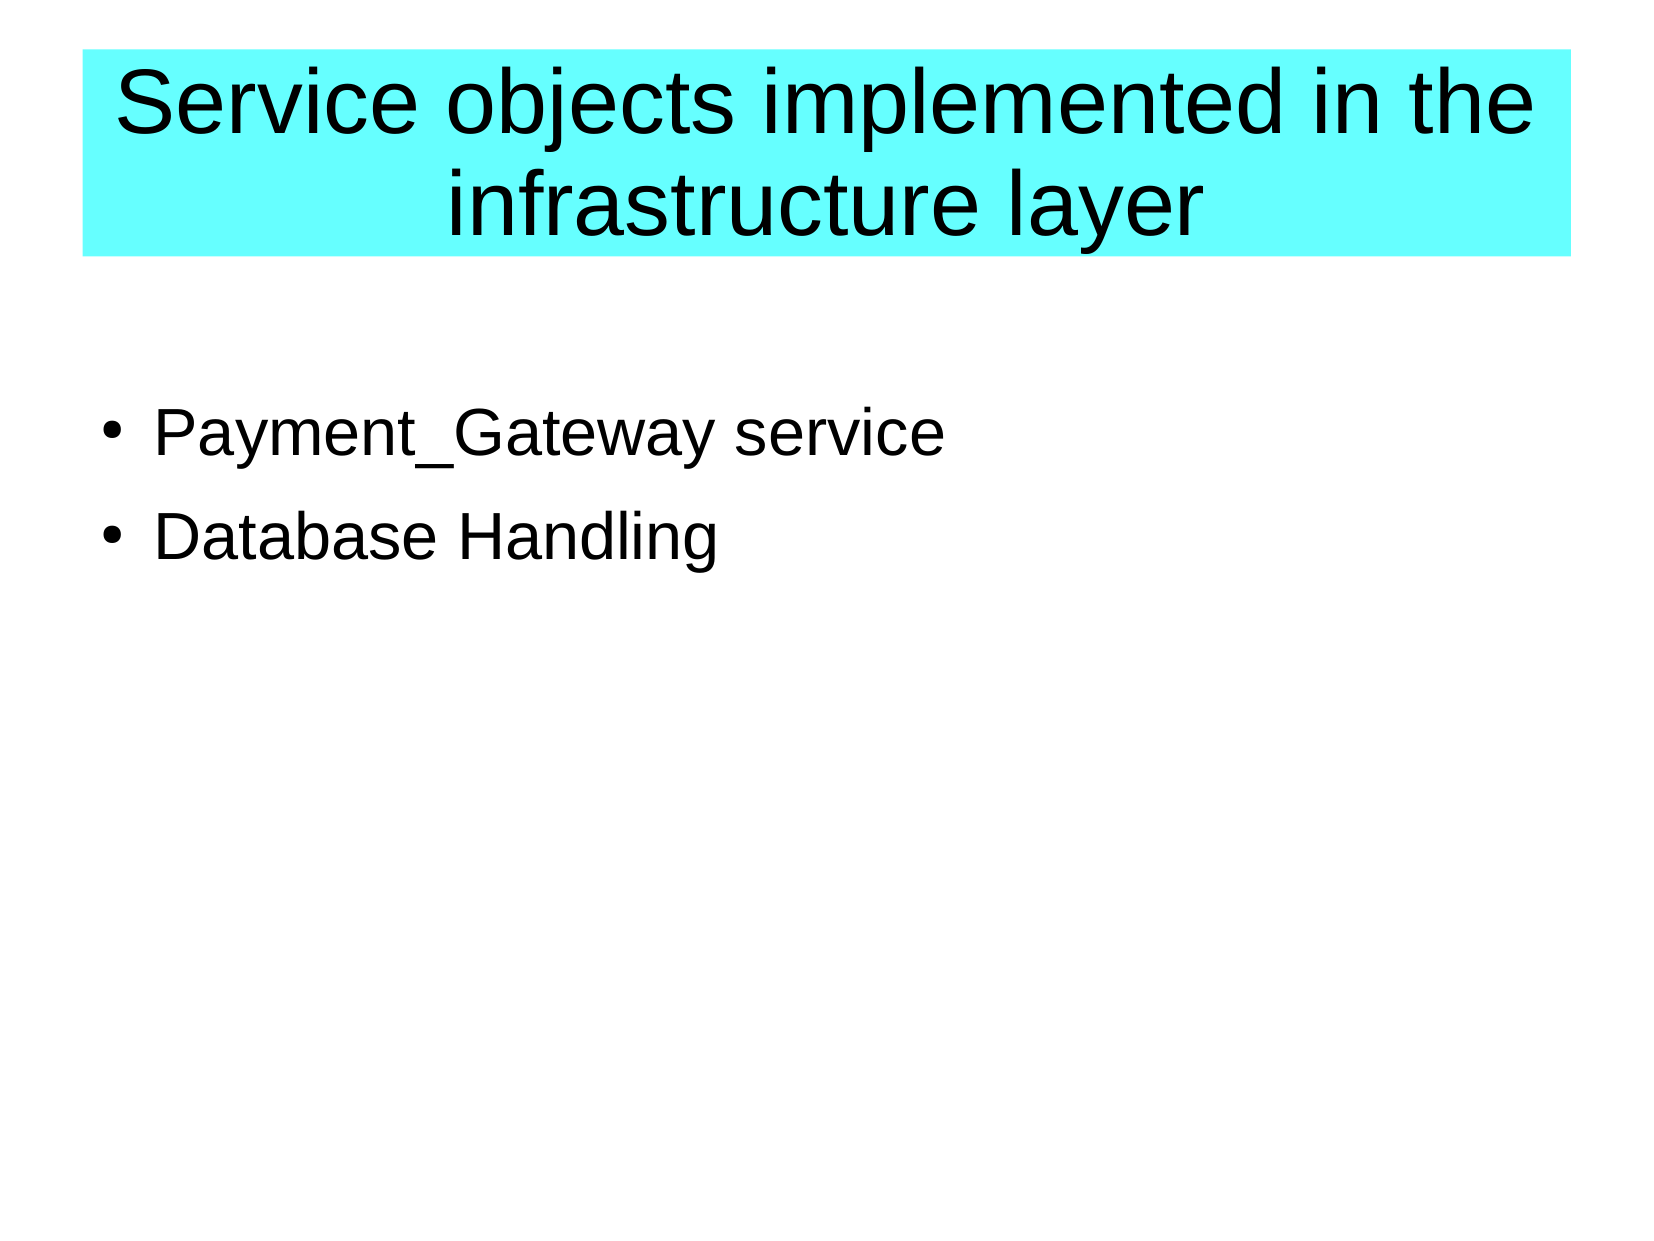

# Service objects implemented in the infrastructure layer
Payment_Gateway service
Database Handling